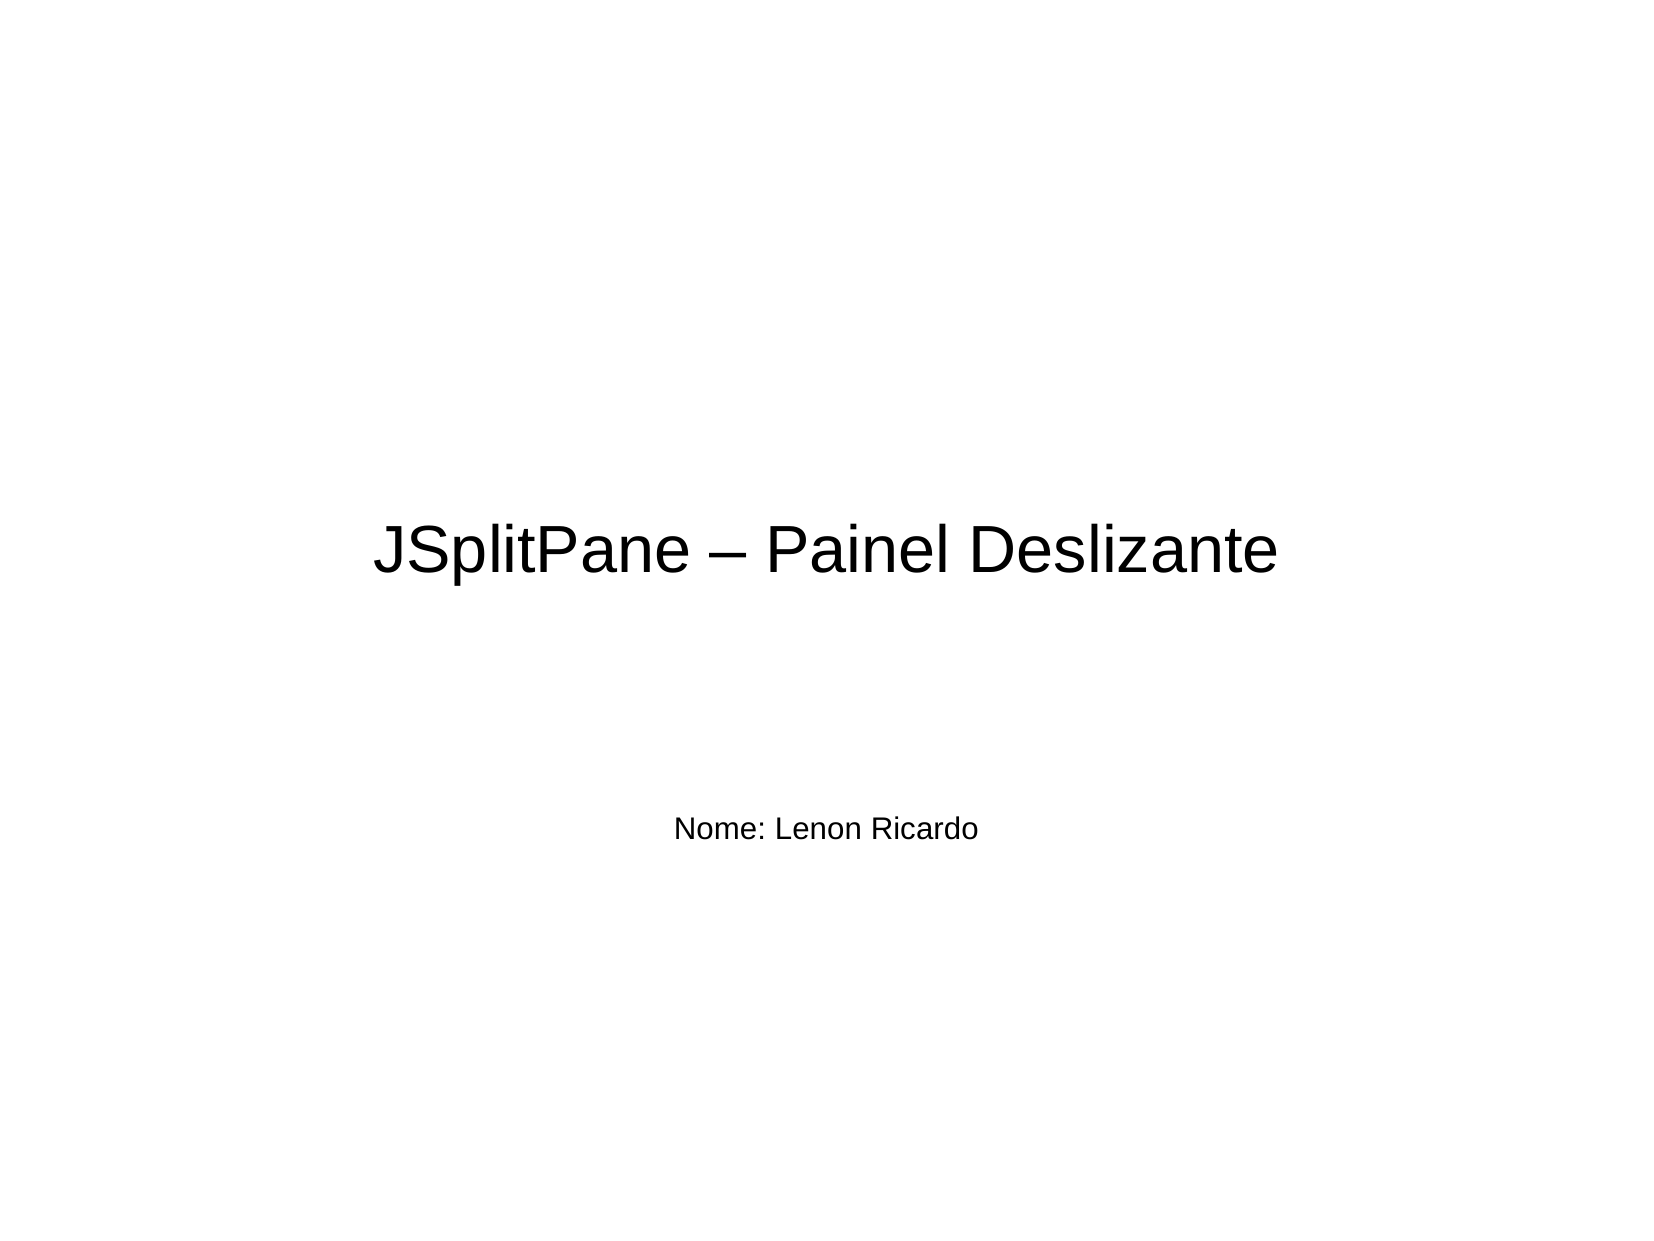

# JSplitPane – Painel Deslizante
Nome: Lenon Ricardo